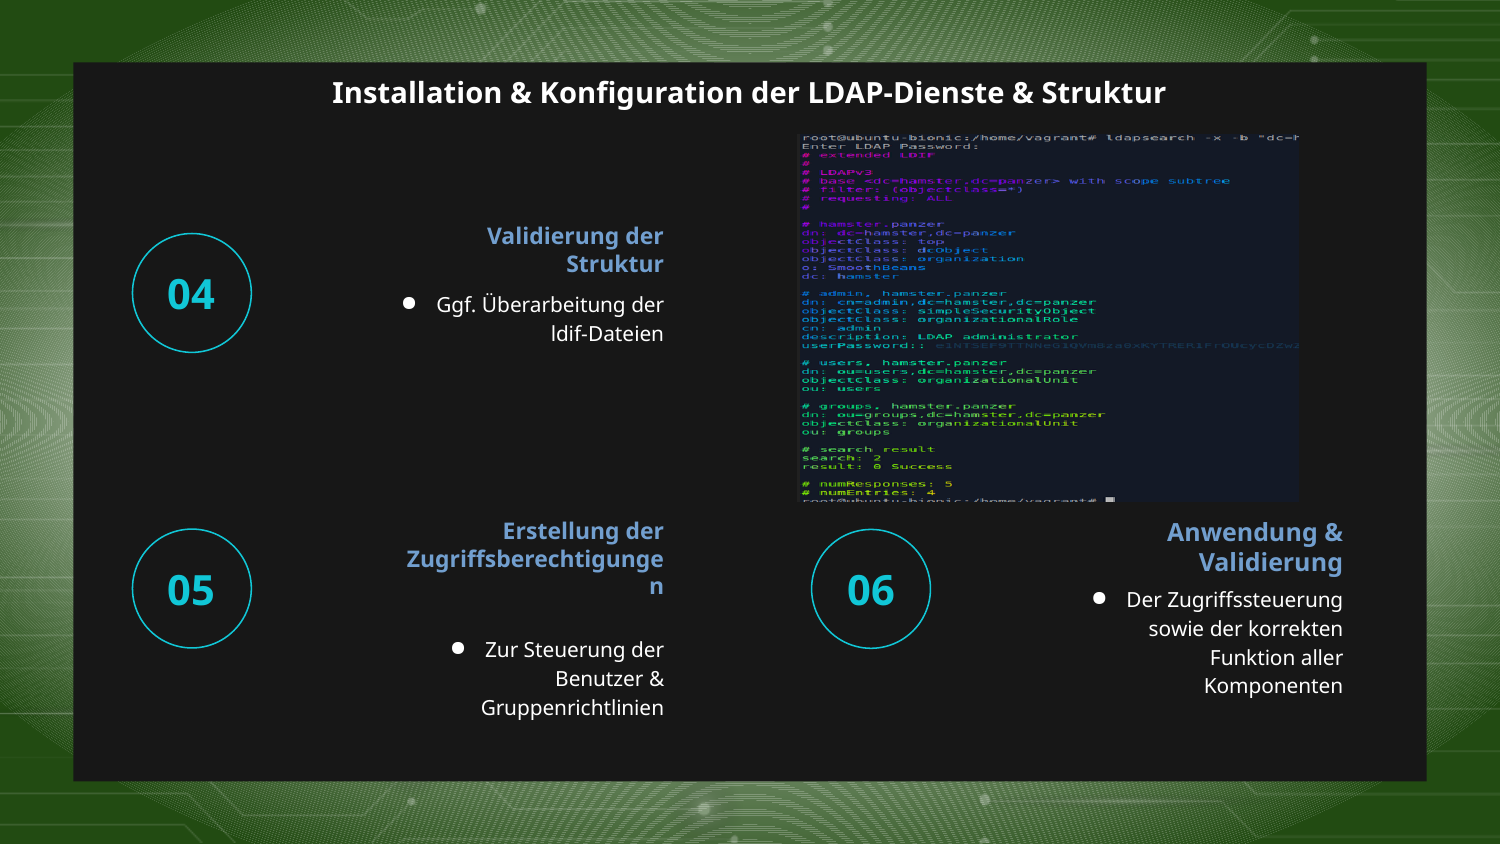

# Installation & Konfiguration der LDAP-Dienste & Struktur
Validierung der Struktur
04
Ggf. Überarbeitung der ldif-Dateien
Erstellung der Zugriffsberechtigungen
05
Zur Steuerung der Benutzer & Gruppenrichtlinien
Anwendung & Validierung
06
Der Zugriffssteuerung sowie der korrekten Funktion aller Komponenten